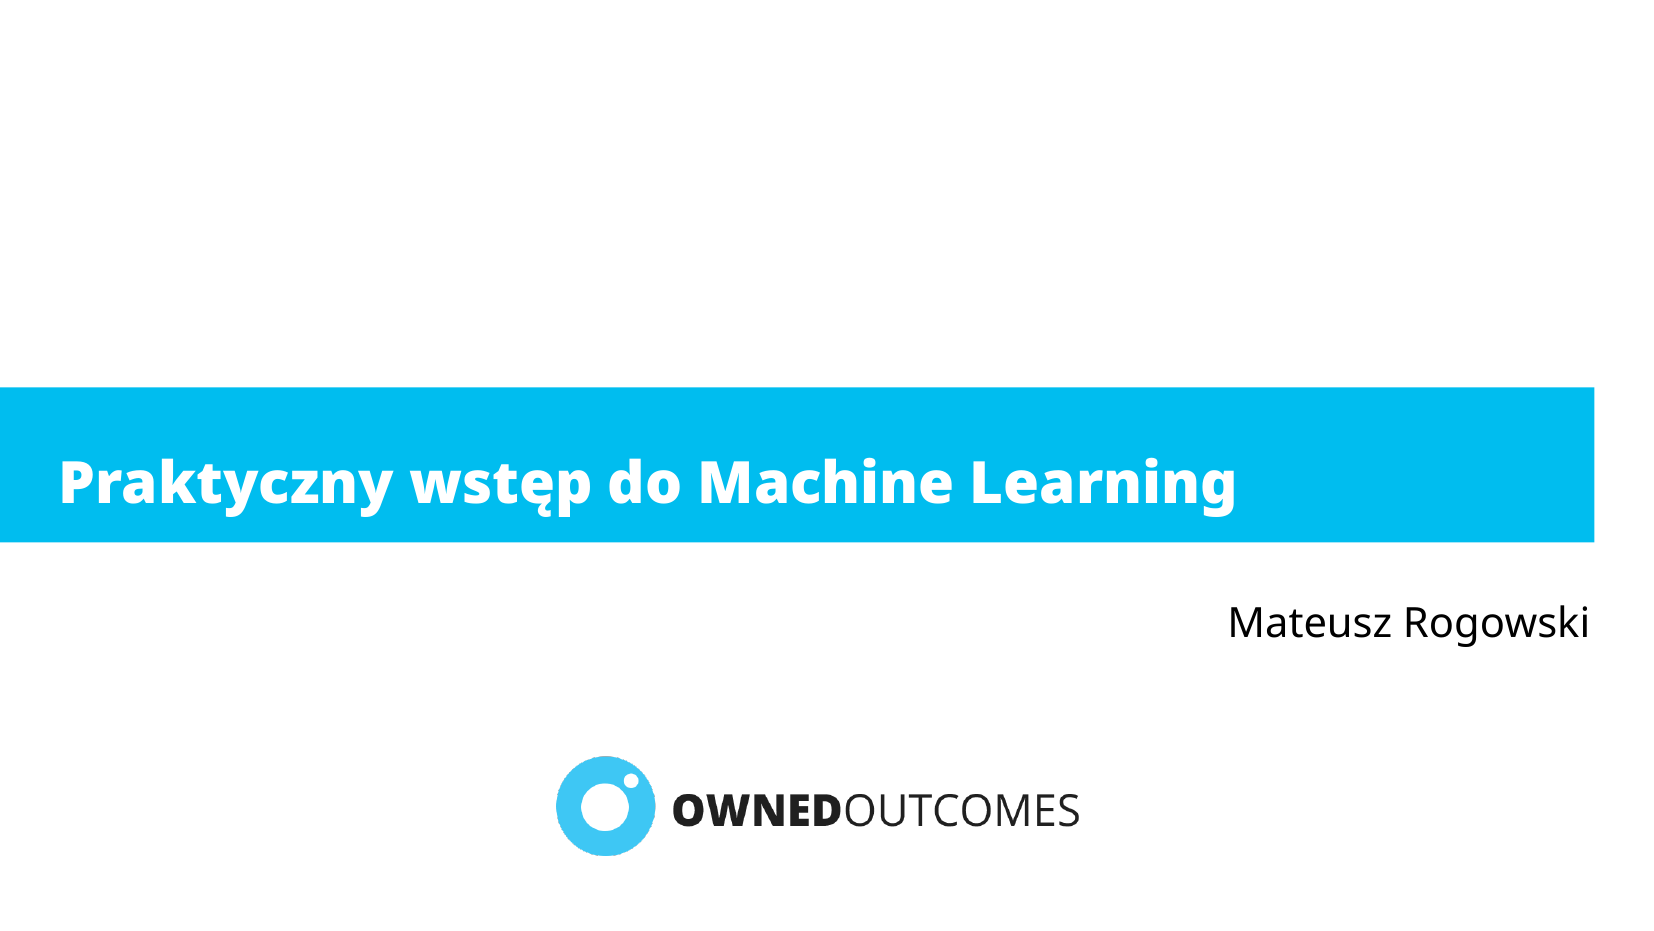

# Praktyczny wstęp do Machine Learning
Mateusz Rogowski